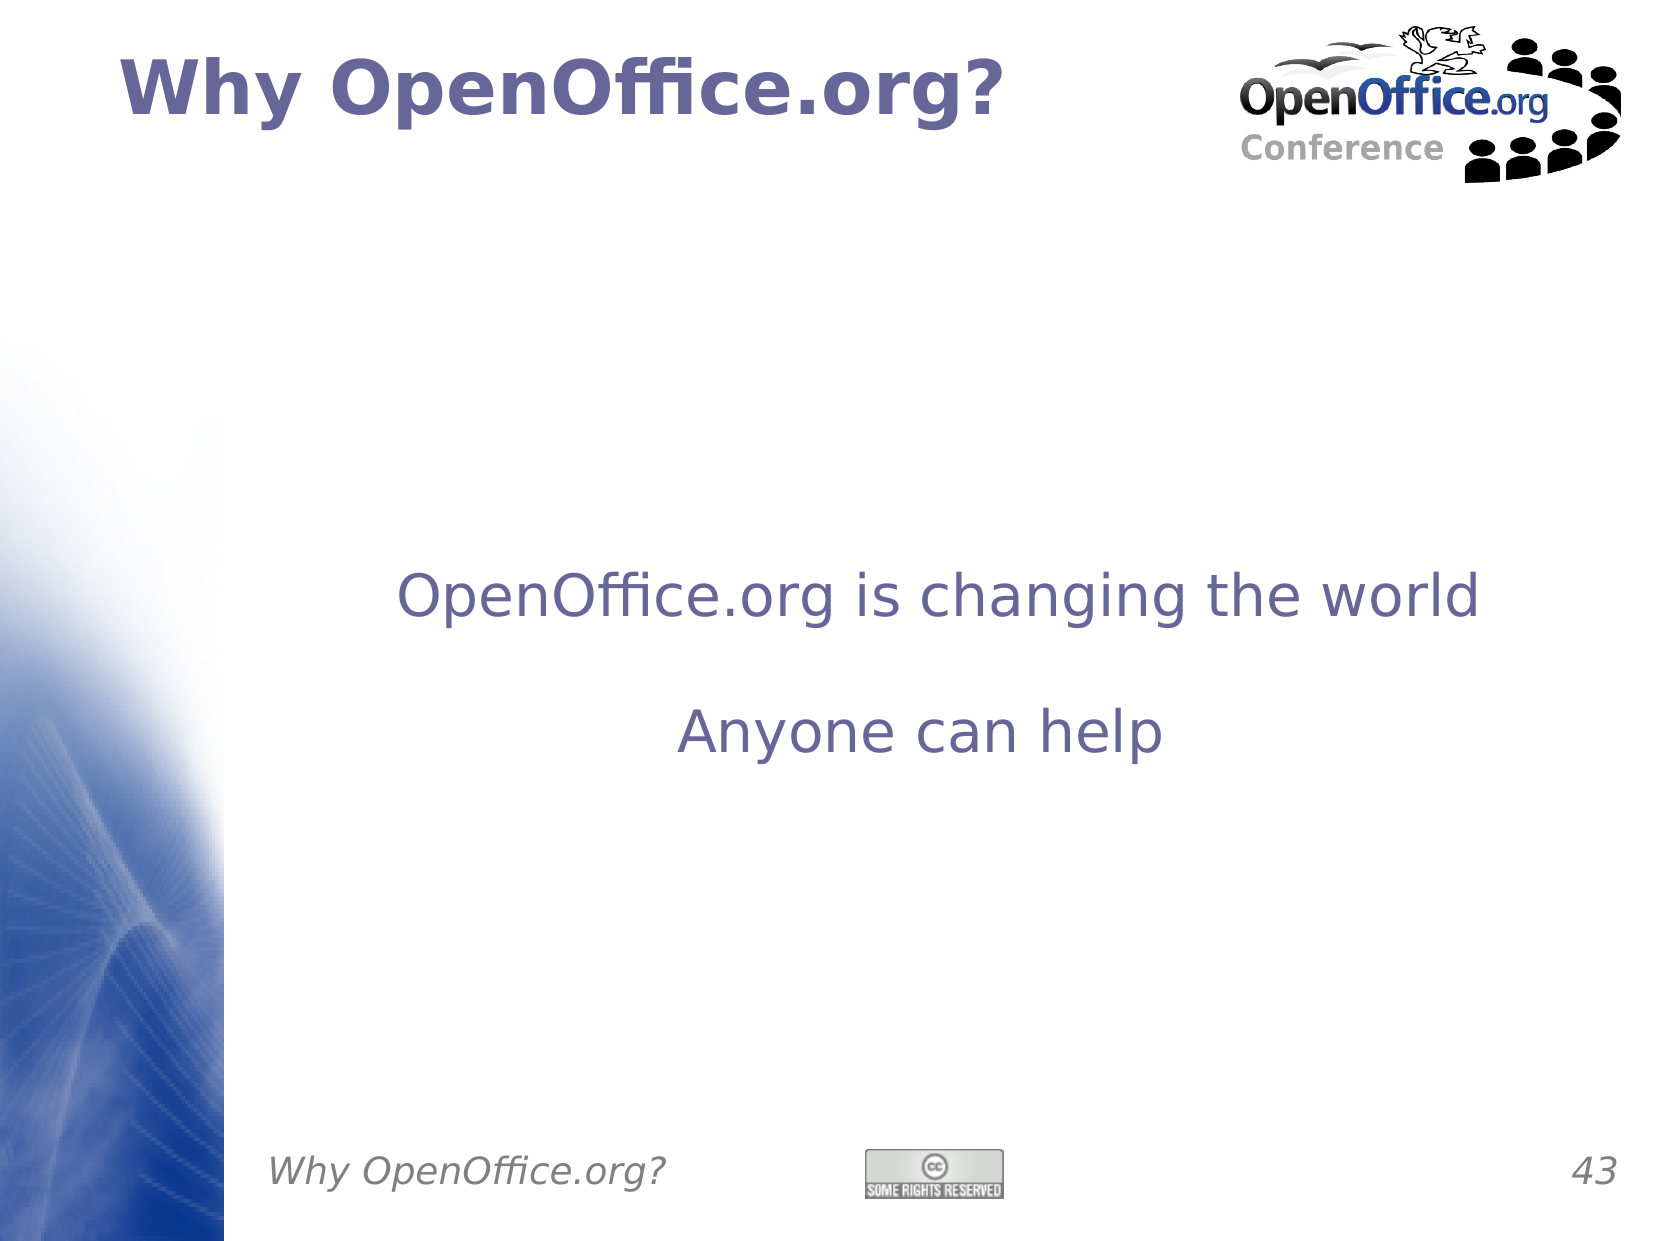

# Why OpenOffice.org?
 OpenOffice.org is changing the world
Anyone can help